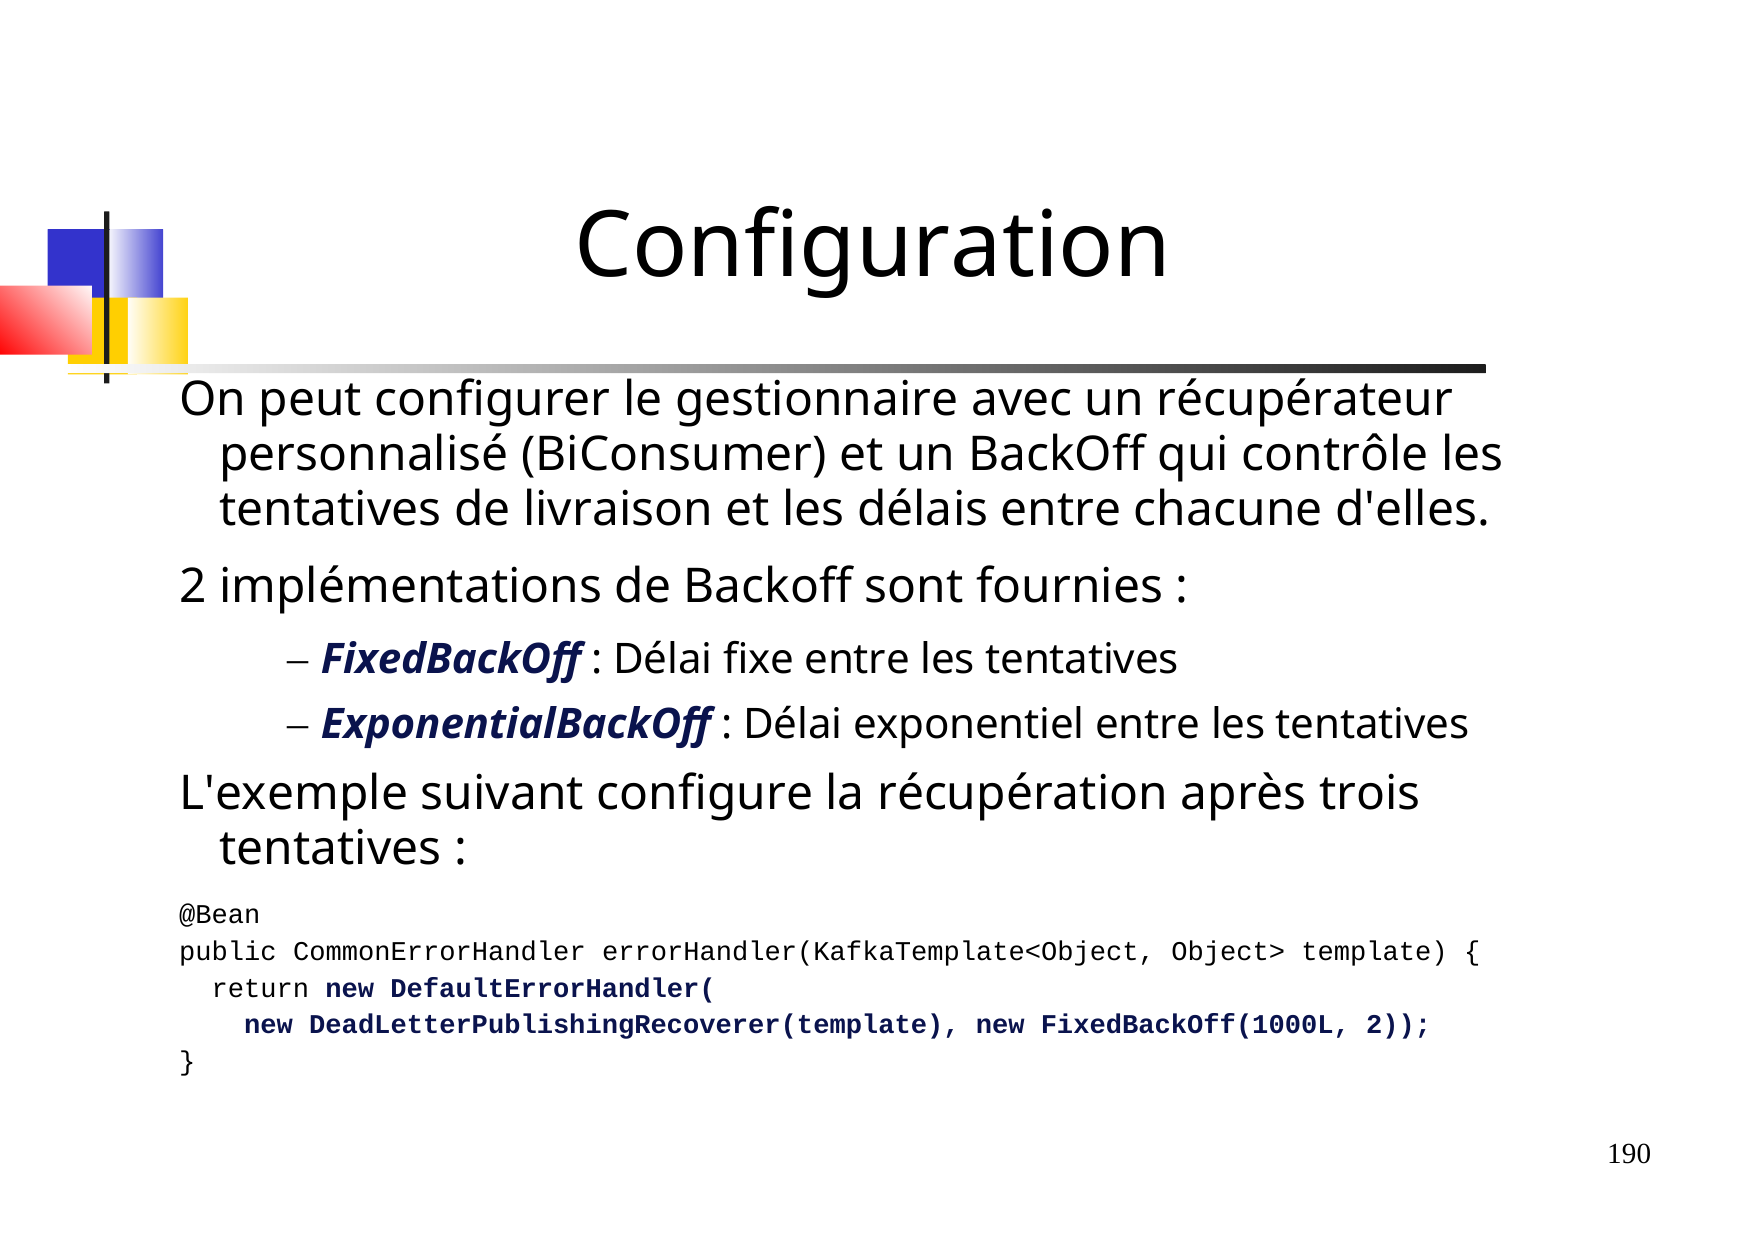

# Configuration
On peut configurer le gestionnaire avec un récupérateur personnalisé (BiConsumer) et un BackOff qui contrôle les tentatives de livraison et les délais entre chacune d'elles.
2 implémentations de Backoff sont fournies :
FixedBackOff : Délai fixe entre les tentatives
ExponentialBackOff : Délai exponentiel entre les tentatives
L'exemple suivant configure la récupération après trois tentatives :
@Bean
public CommonErrorHandler errorHandler(KafkaTemplate<Object, Object> template) {
 return new DefaultErrorHandler(
 new DeadLetterPublishingRecoverer(template), new FixedBackOff(1000L, 2));
}